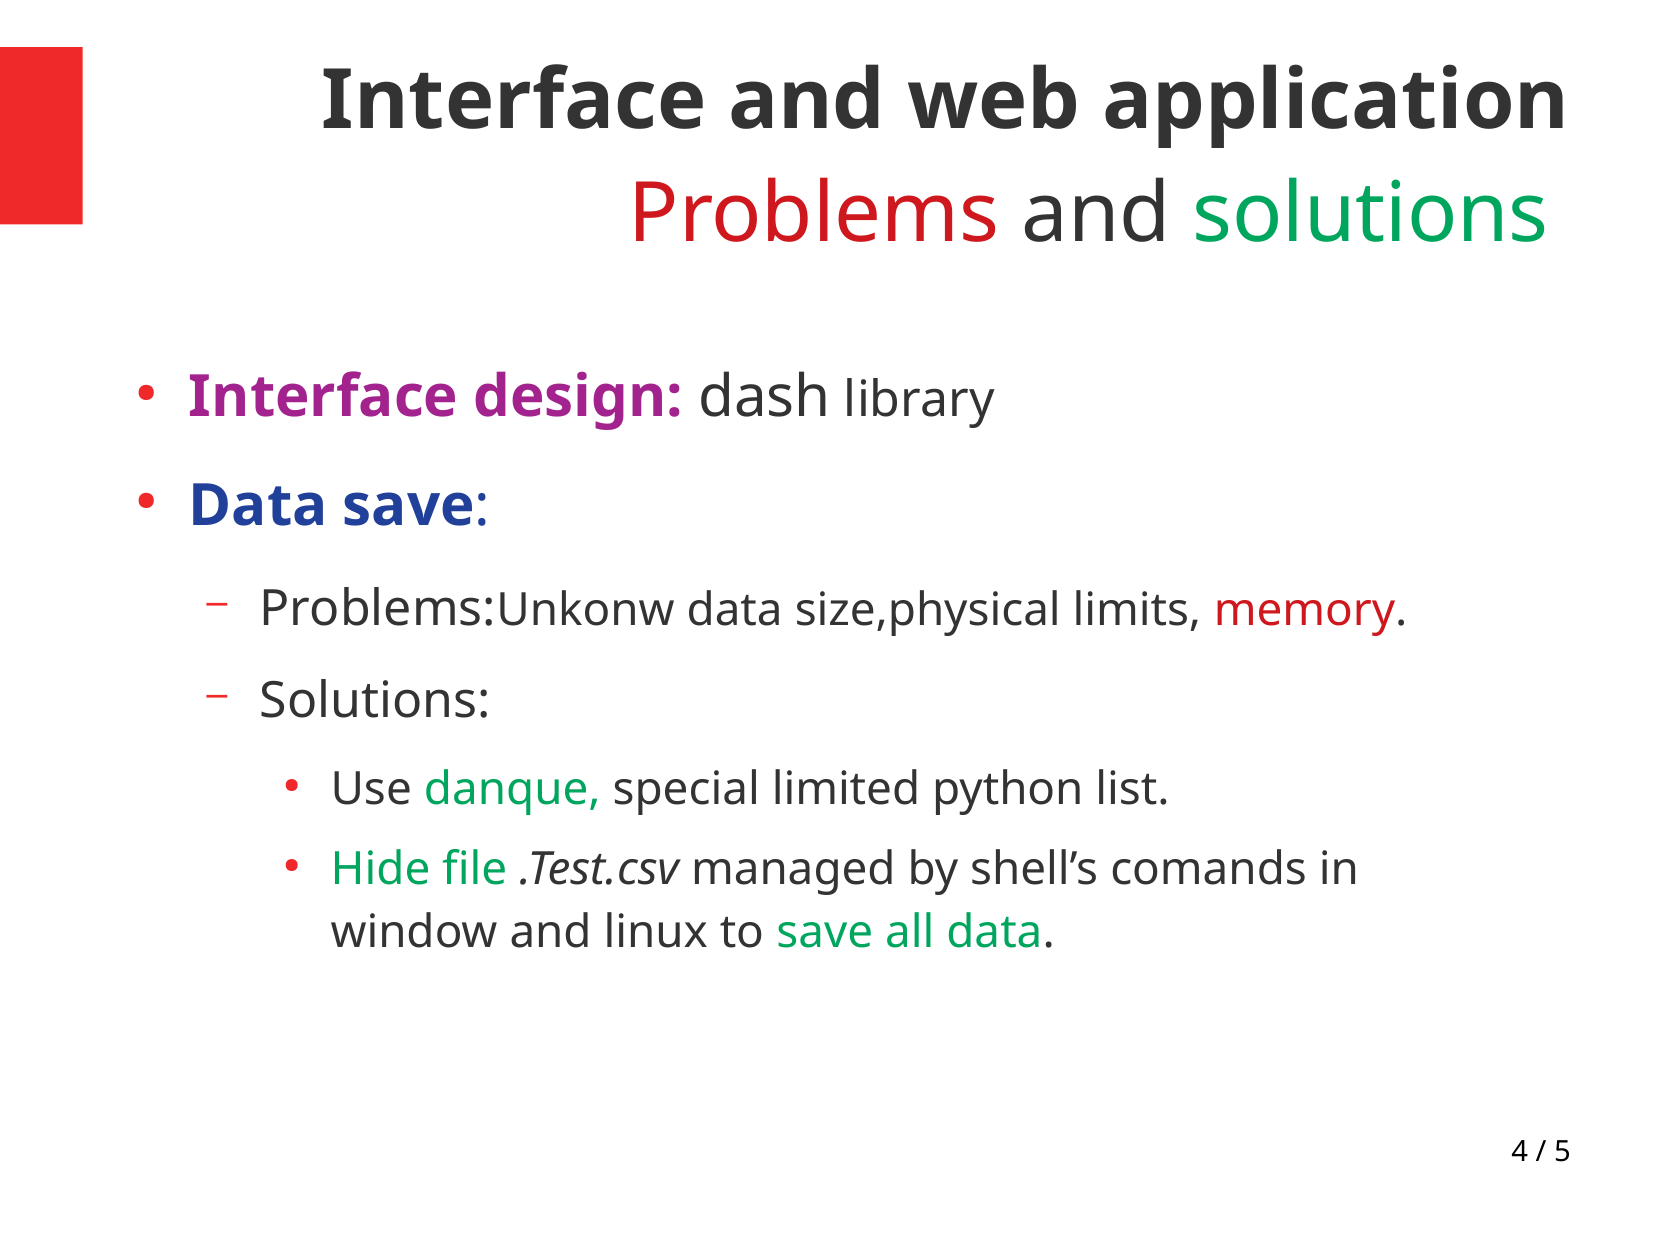

# Interface and web application Problems and solutions
Interface design: dash library
Data save:
Problems:Unkonw data size,physical limits, memory.
Solutions:
Use danque, special limited python list.
Hide file .Test.csv managed by shell’s comands in window and linux to save all data.
4